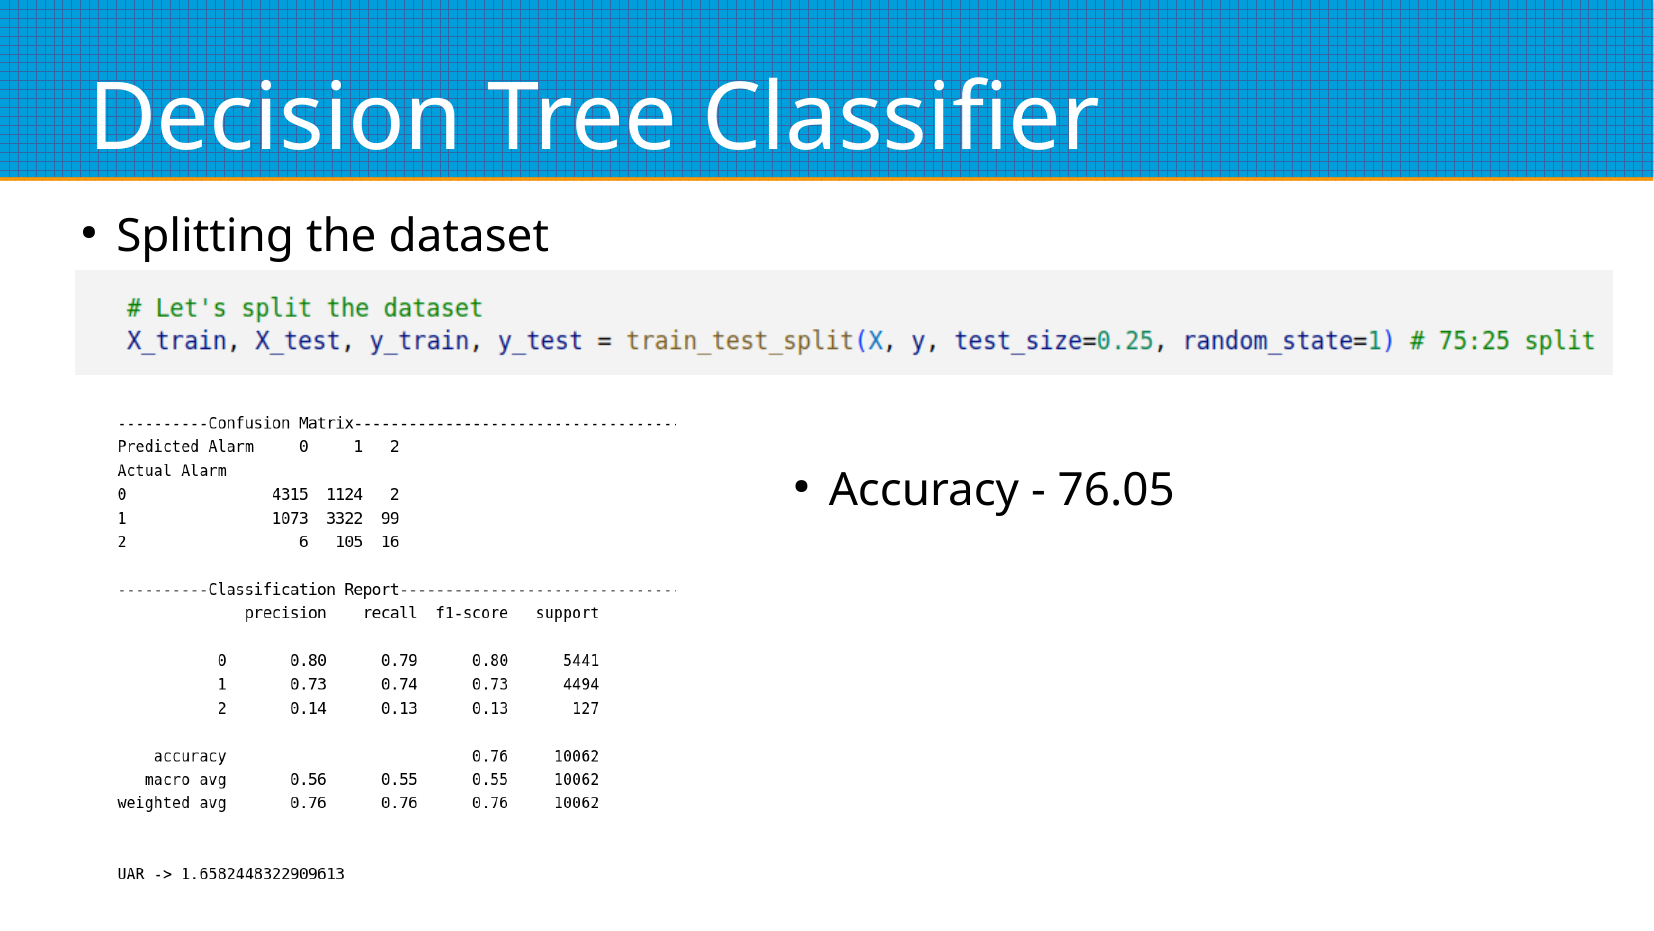

# Decision Tree Classifier
Splitting the dataset
Accuracy - 76.05